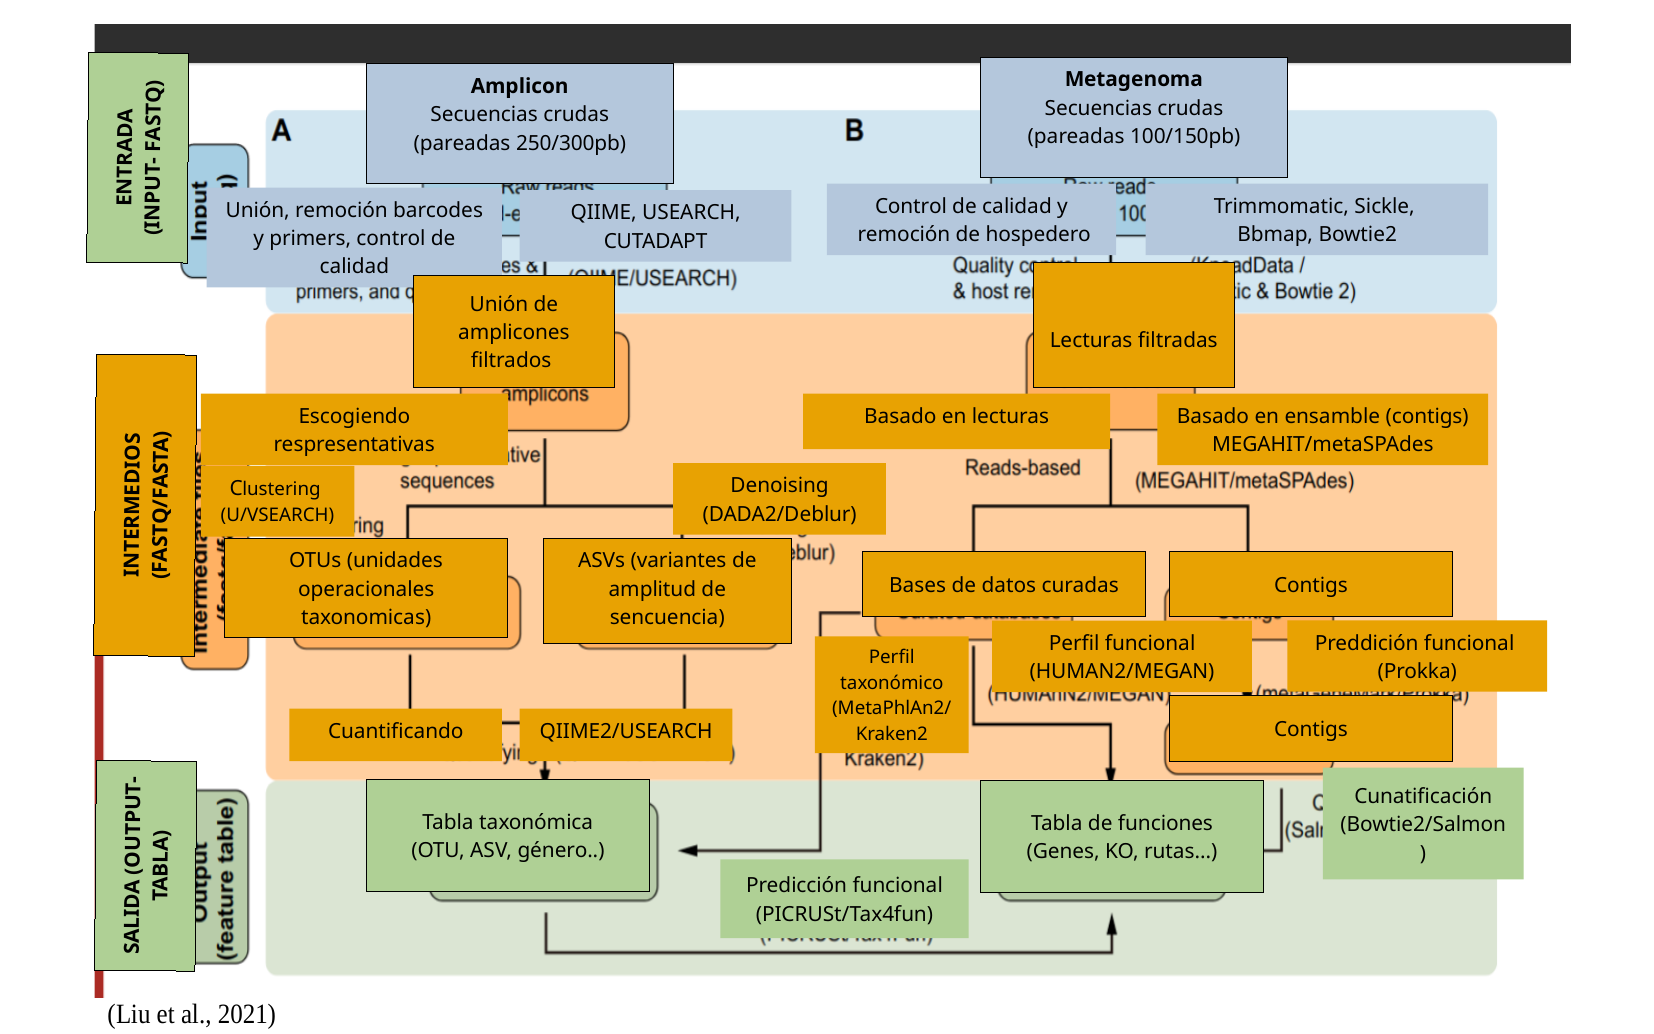

Metagenoma
Secuencias crudas
(pareadas 100/150pb)
Metagenoma
Secuencias crudas
(pareadas 100/150pb)
Amplicon
Secuencias crudas
(pareadas 250/300pb)
ENTRADA (INPUT- FASTQ)
Control de calidad y
 remoción de hospedero
Trimmomatic, Sickle,
Bbmap, Bowtie2
Unión, remoción barcodes y primers, control de calidad
QIIME, USEARCH, CUTADAPT
Lecturas filtradas
Unión de amplicones filtrados
Escogiendo respresentativas
Basado en lecturas
Basado en ensamble (contigs) MEGAHIT/metaSPAdes
INTERMEDIOS (FASTQ/FASTA)
Denoising
(DADA2/Deblur)
Clustering
(U/VSEARCH)
OTUs (unidades operacionales taxonomicas)
ASVs (variantes de amplitud de sencuencia)
Bases de datos curadas
Contigs
Preddición funcional (Prokka)
Perfil funcional
(HUMAN2/MEGAN)
Perfil taxonómico (MetaPhlAn2/Kraken2
Contigs
Cuantificando
QIIME2/USEARCH
Cunatificación (Bowtie2/Salmon)
Tabla taxonómica
(OTU, ASV, género..)
Tabla de funciones
(Genes, KO, rutas...)
SALIDA (OUTPUT- TABLA)
Predicción funcional
(PICRUSt/Tax4fun)